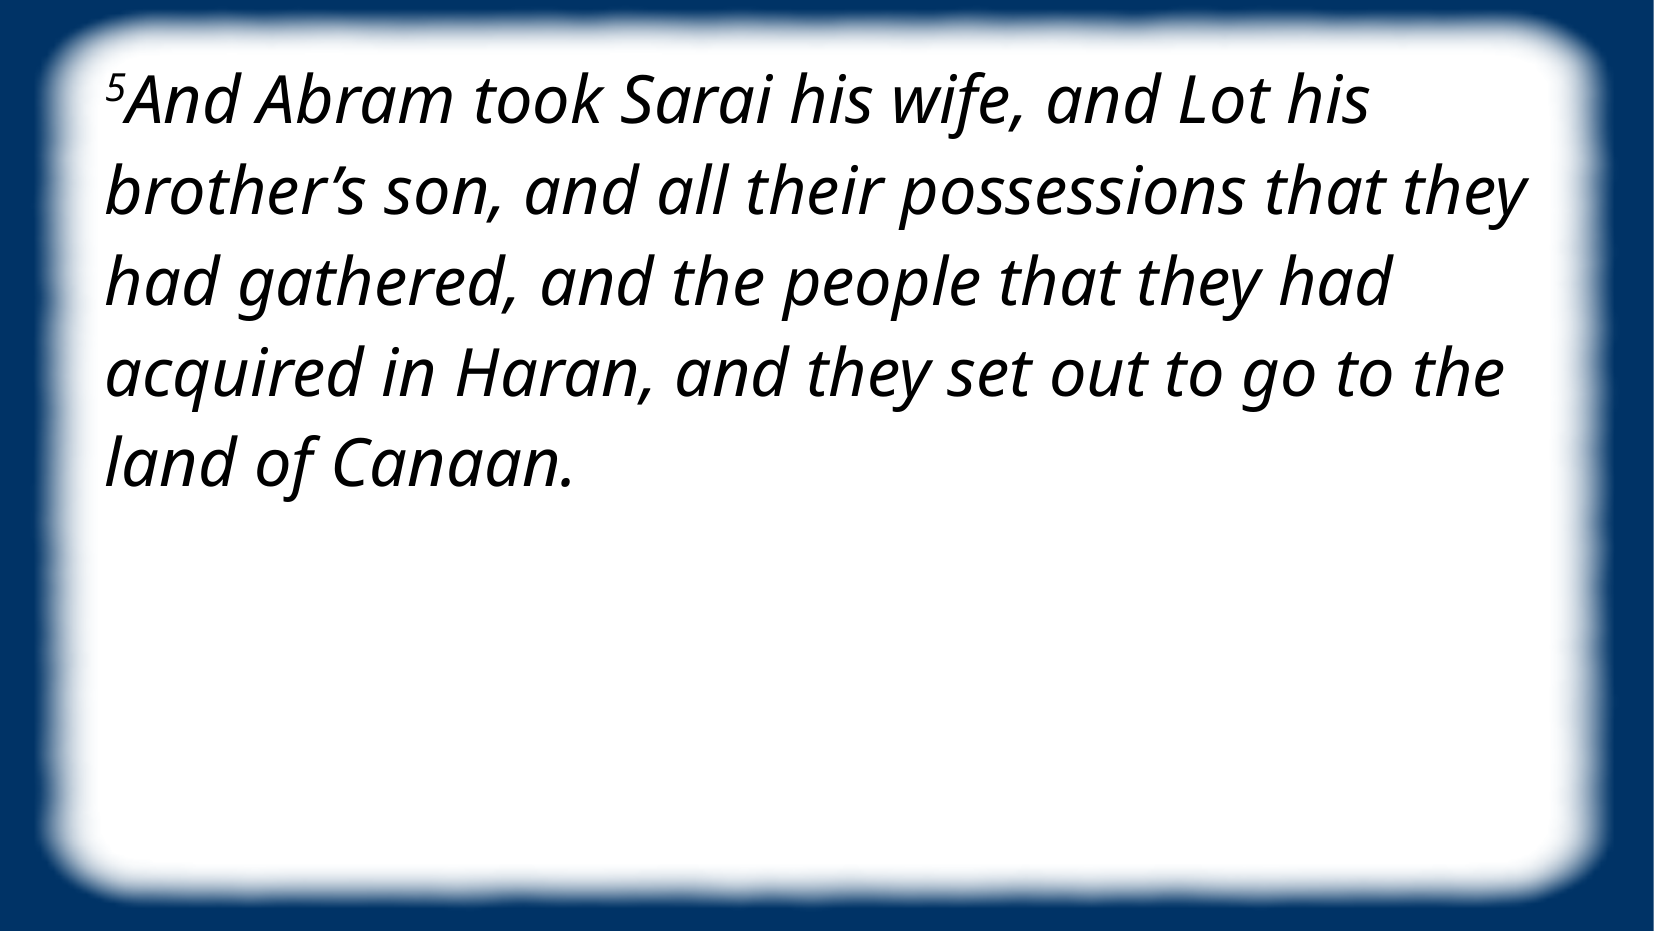

5And Abram took Sarai his wife, and Lot his brother’s son, and all their possessions that they had gathered, and the people that they had acquired in Haran, and they set out to go to the land of Canaan.